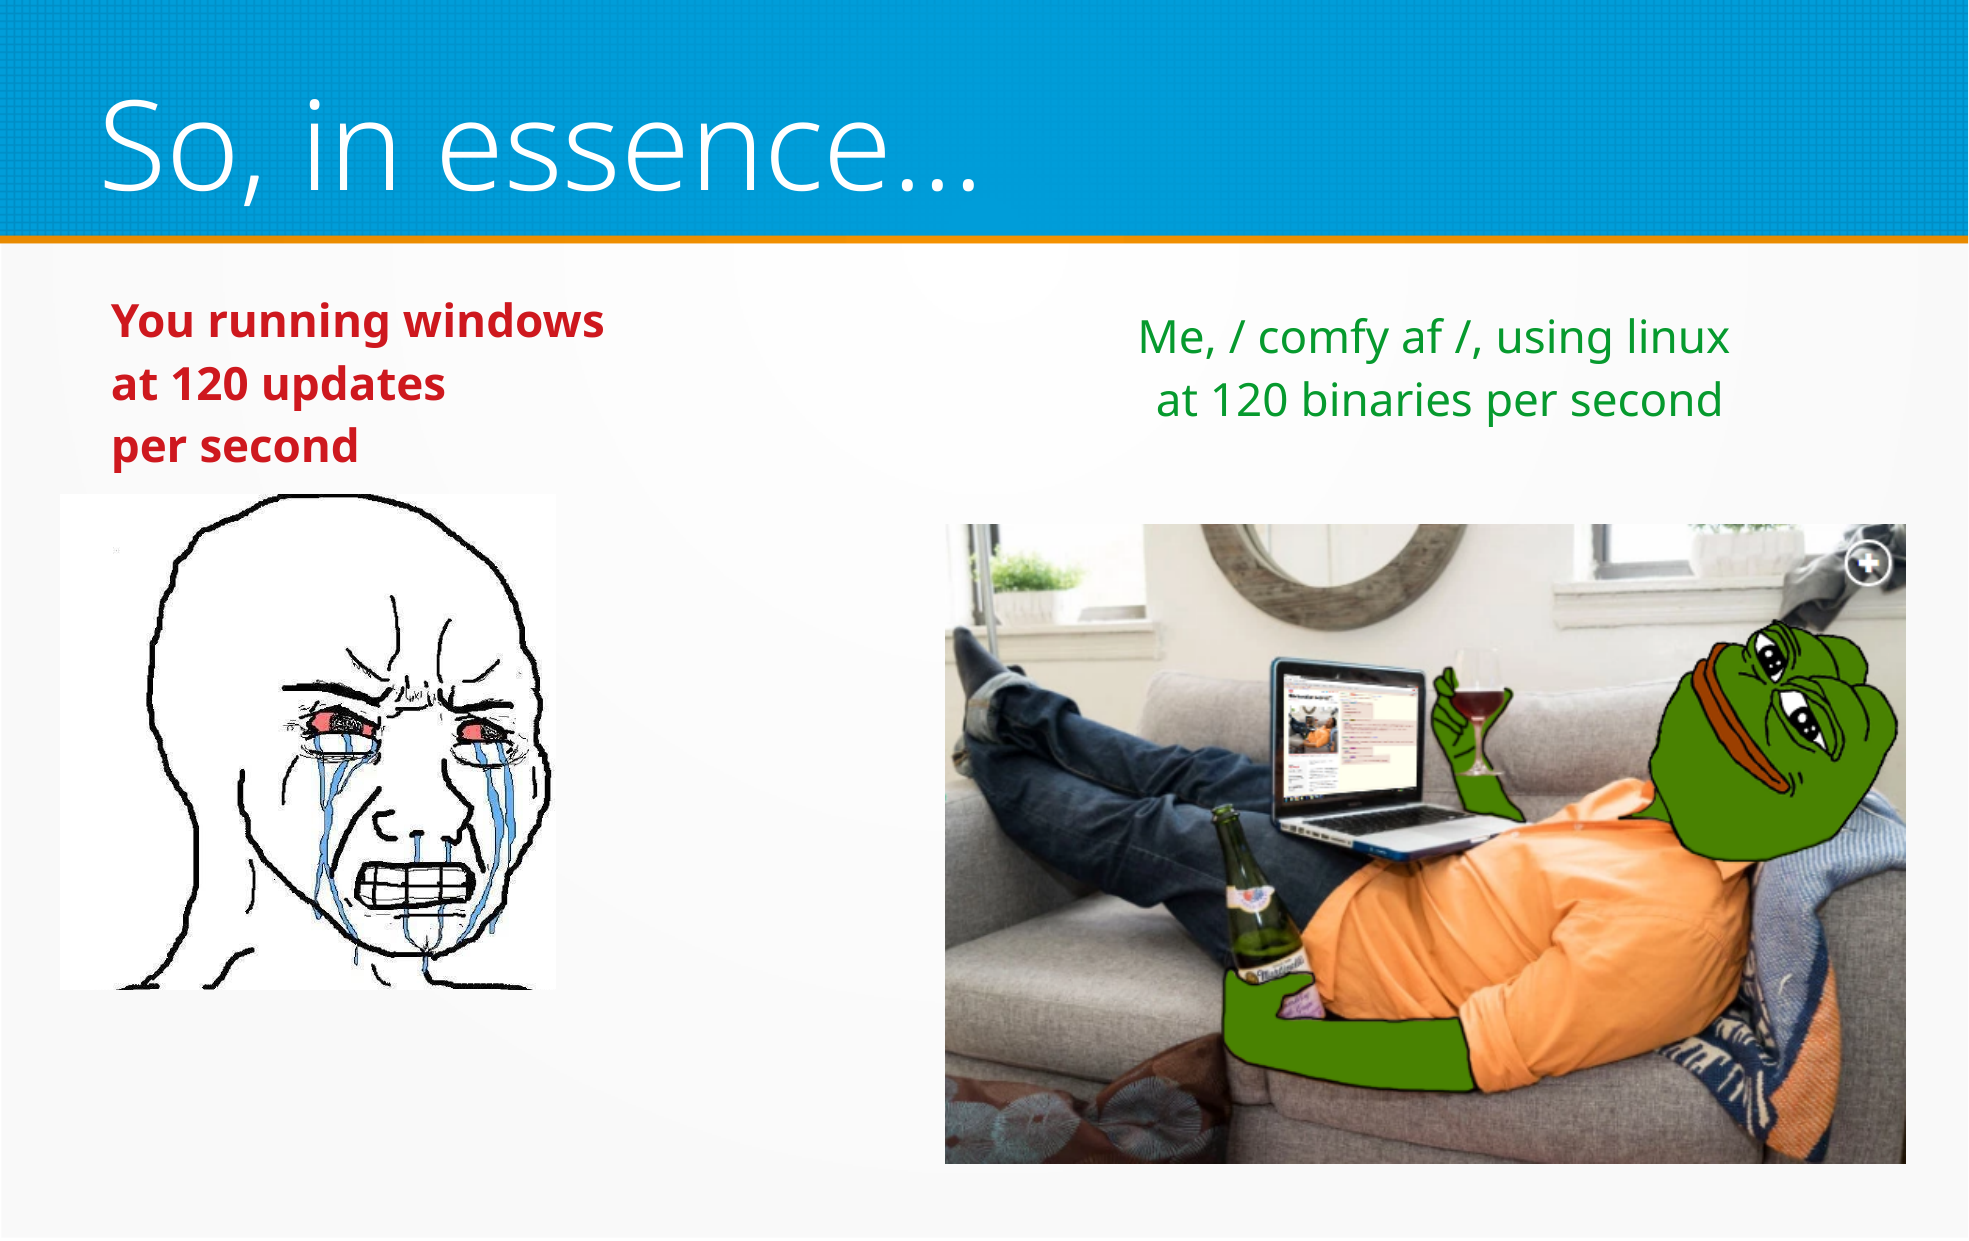

# So, in essence...
Me, / comfy af /, using linux
at 120 binaries per second
You running windows
at 120 updates
per second